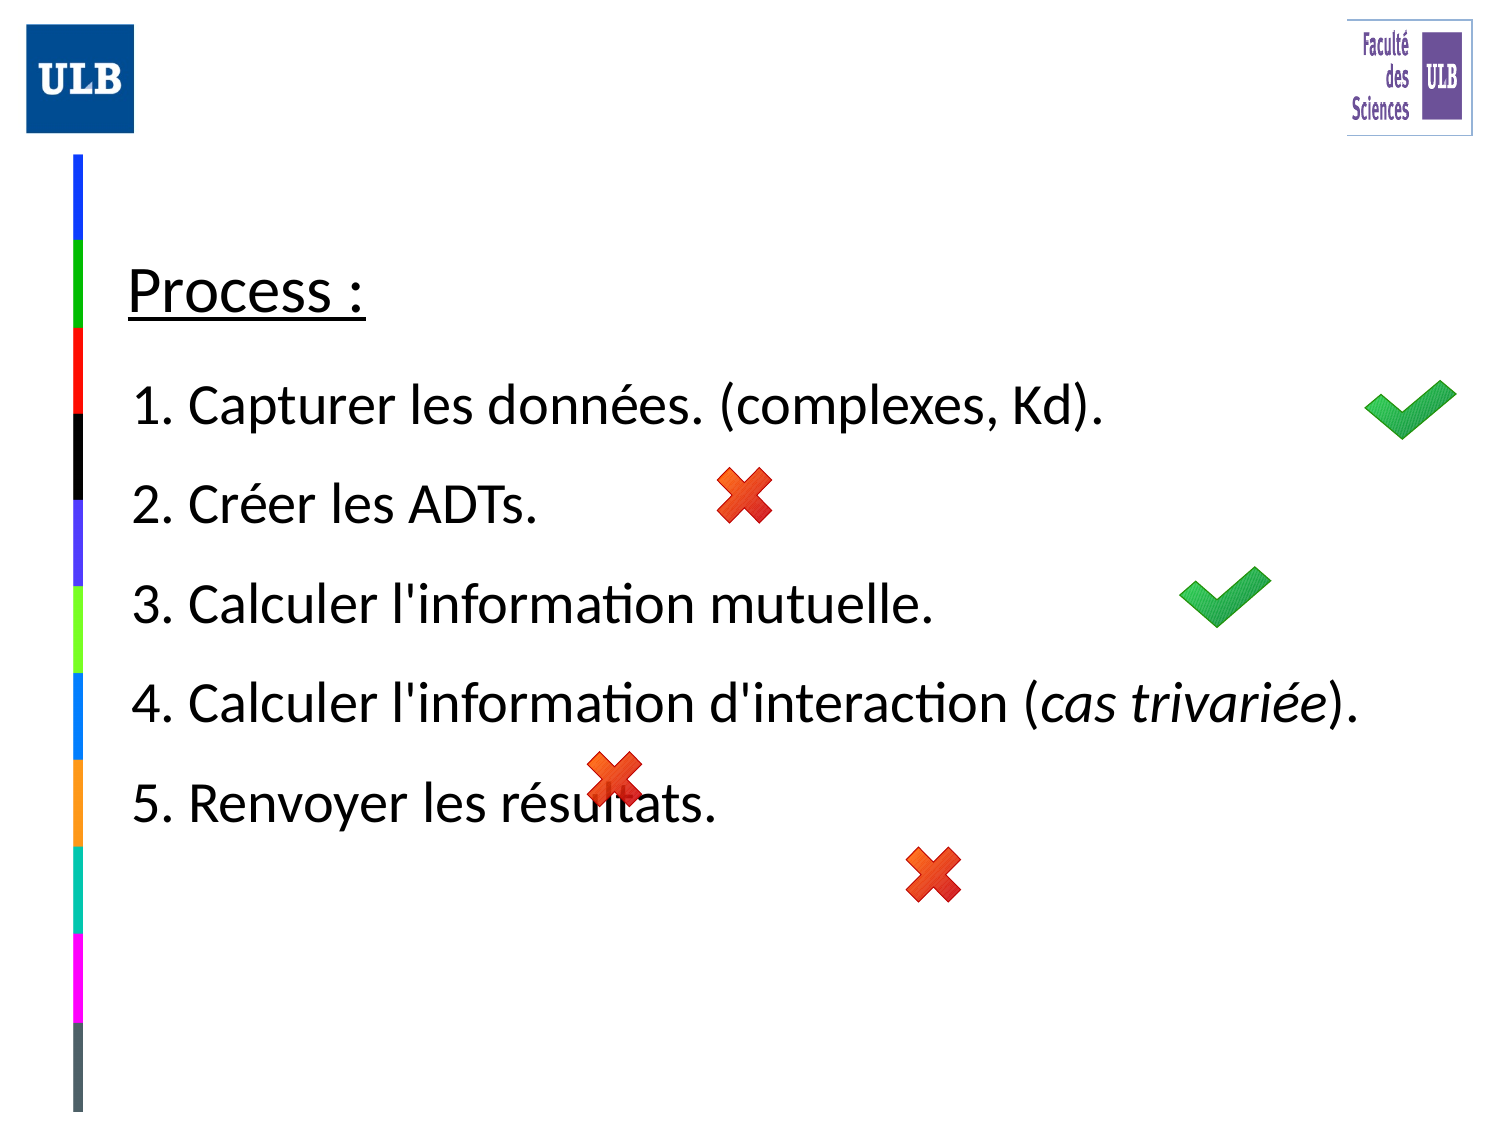

# Process :
 Capturer les données. (complexes, Kd).
 Créer les ADTs.
 Calculer l'information mutuelle.
 Calculer l'information d'interaction (cas trivariée).
 Renvoyer les résultats.